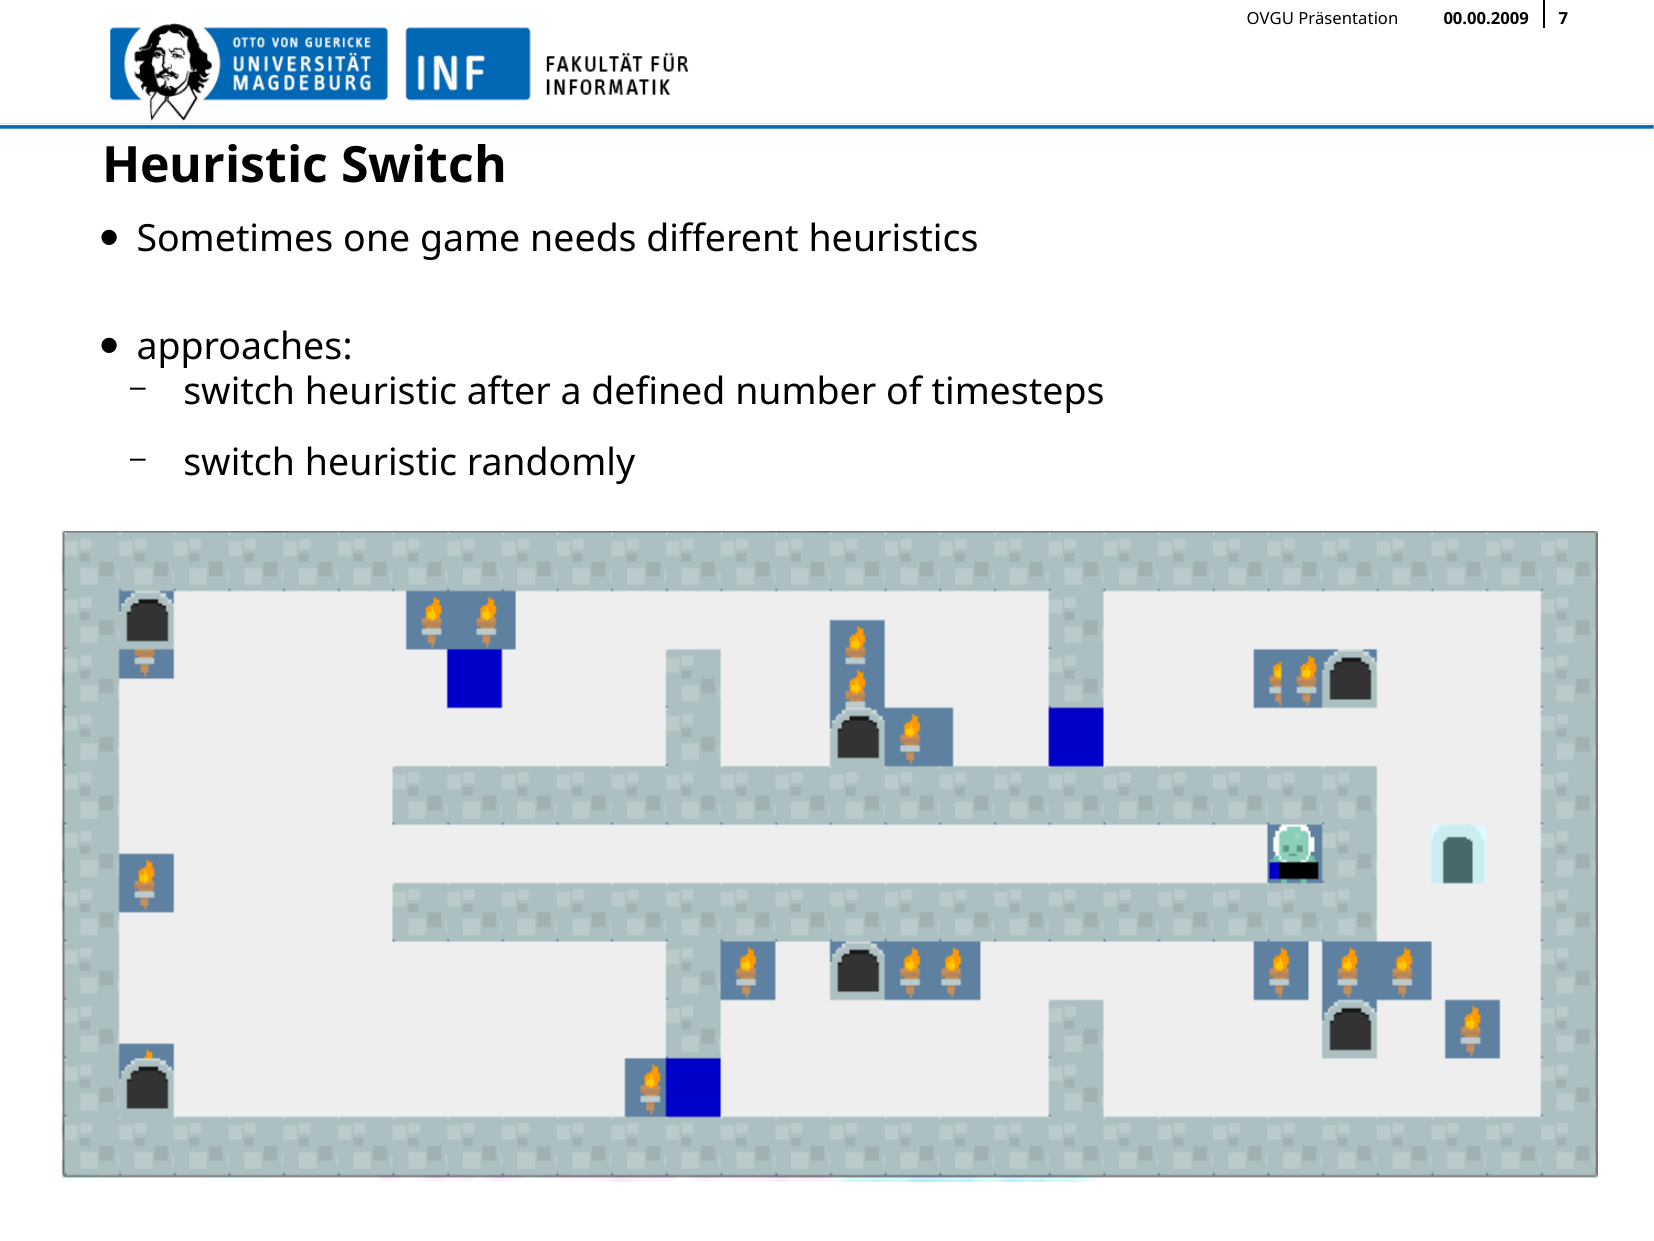

Heuristic Switch
# Sometimes one game needs different heuristics
approaches:
switch heuristic after a defined number of timesteps
switch heuristic randomly